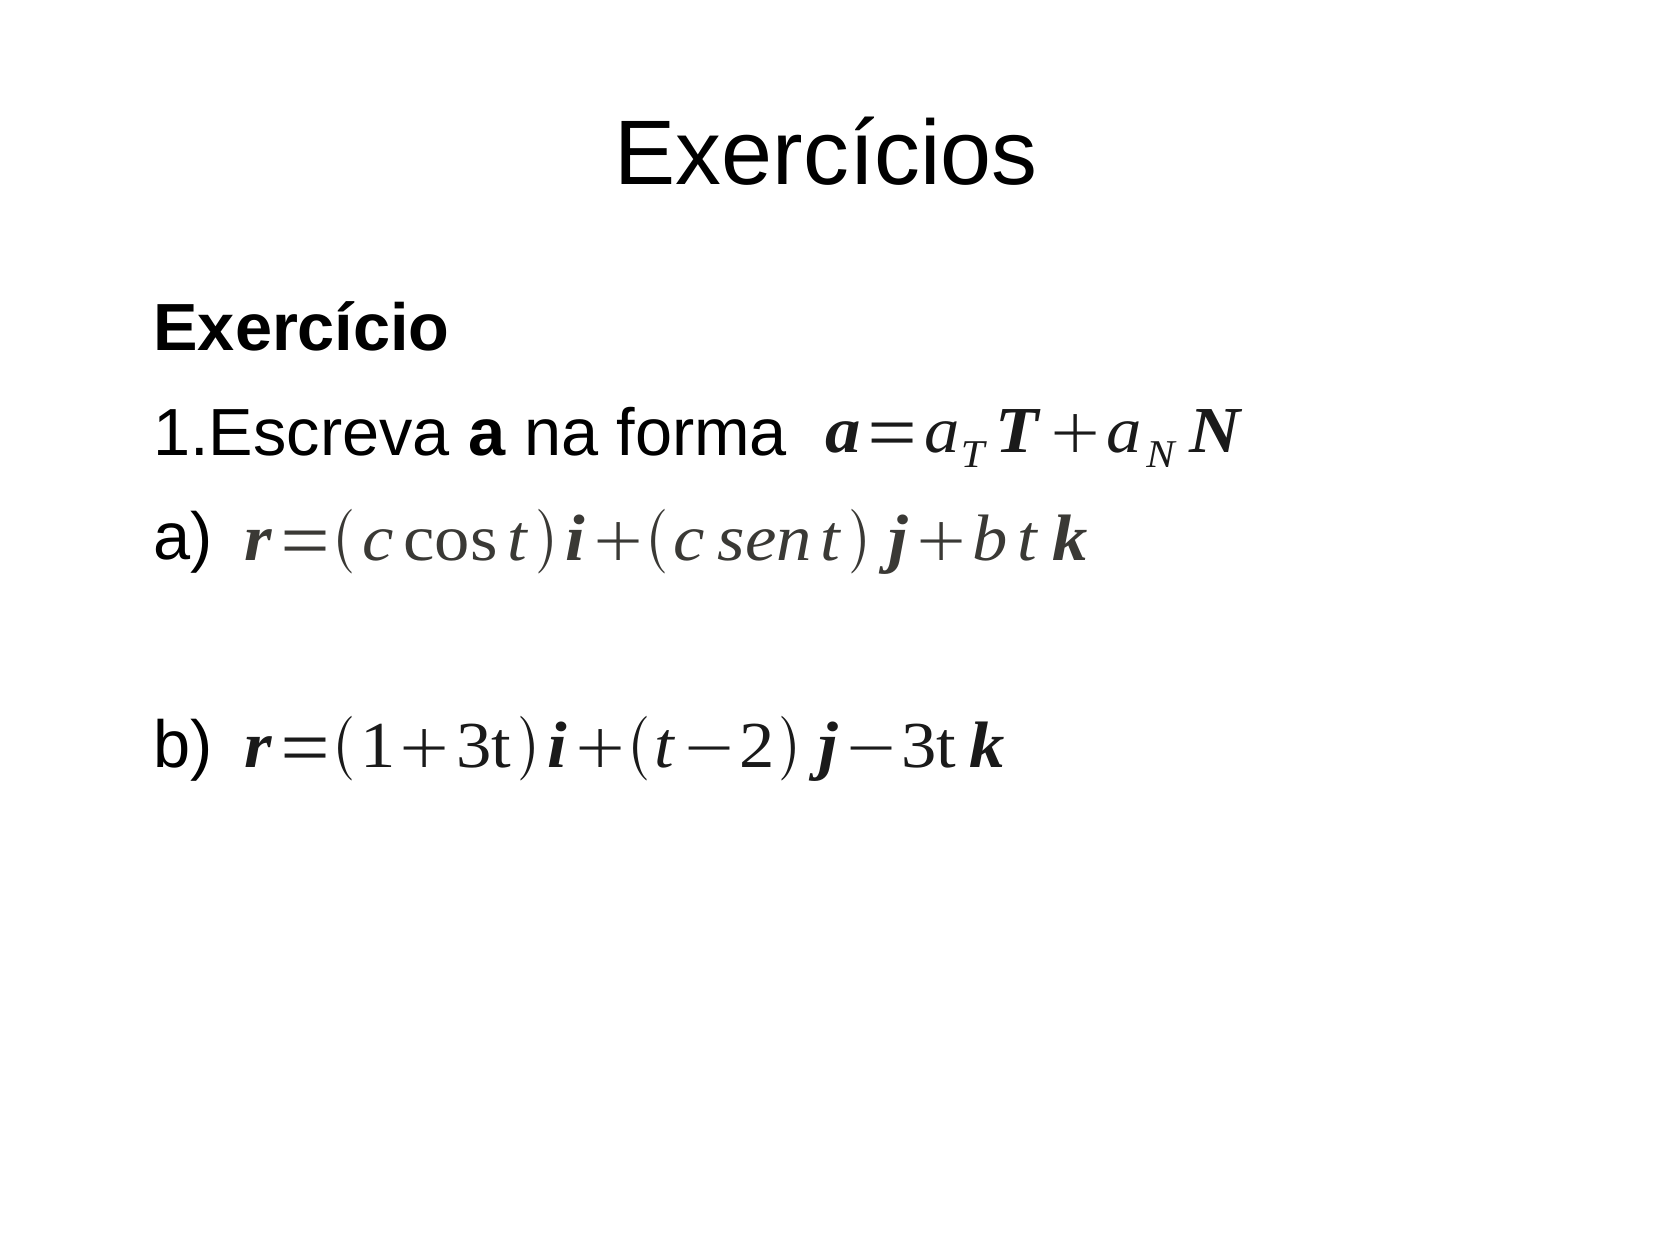

# Exercícios
Exercício
1.Escreva a na forma
a)
b)